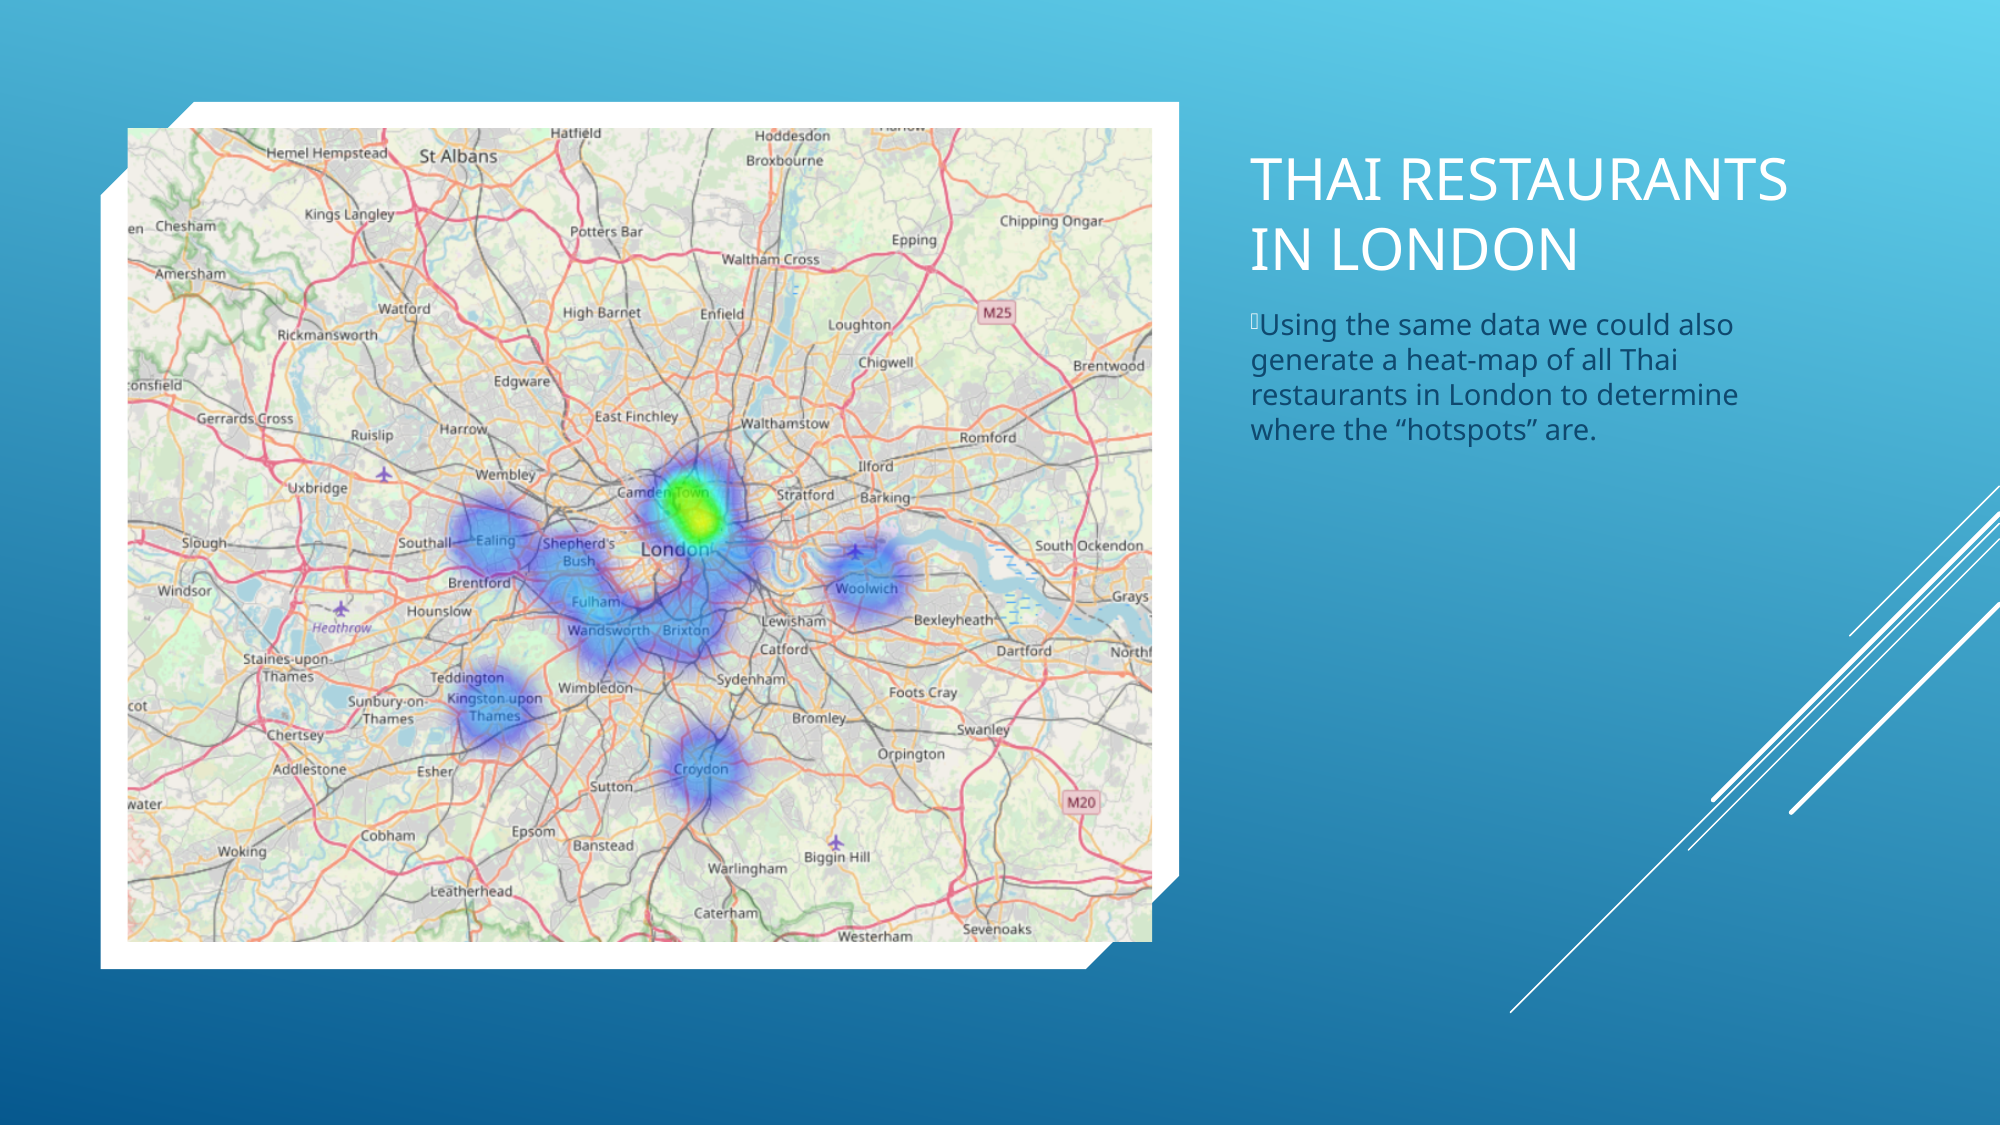

# Thai Restaurants in London
Using the same data we could also generate a heat-map of all Thai restaurants in London to determine where the “hotspots” are.